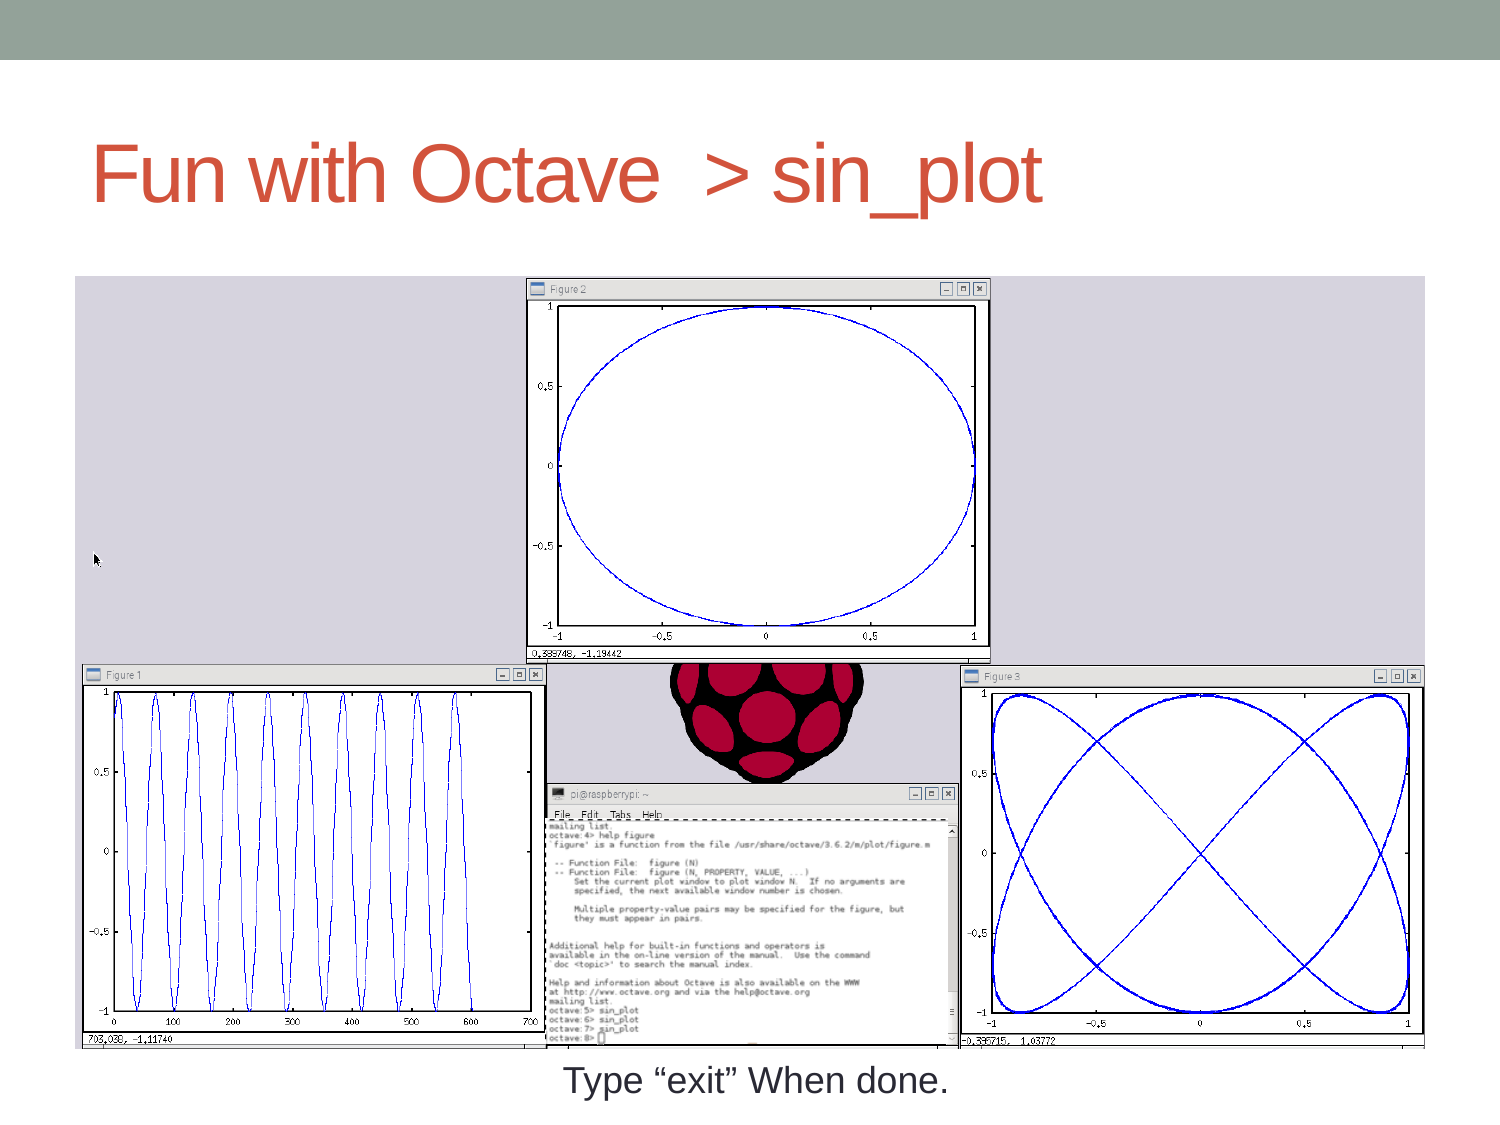

# Fun with Octave > sin_plot
Type “exit” When done.